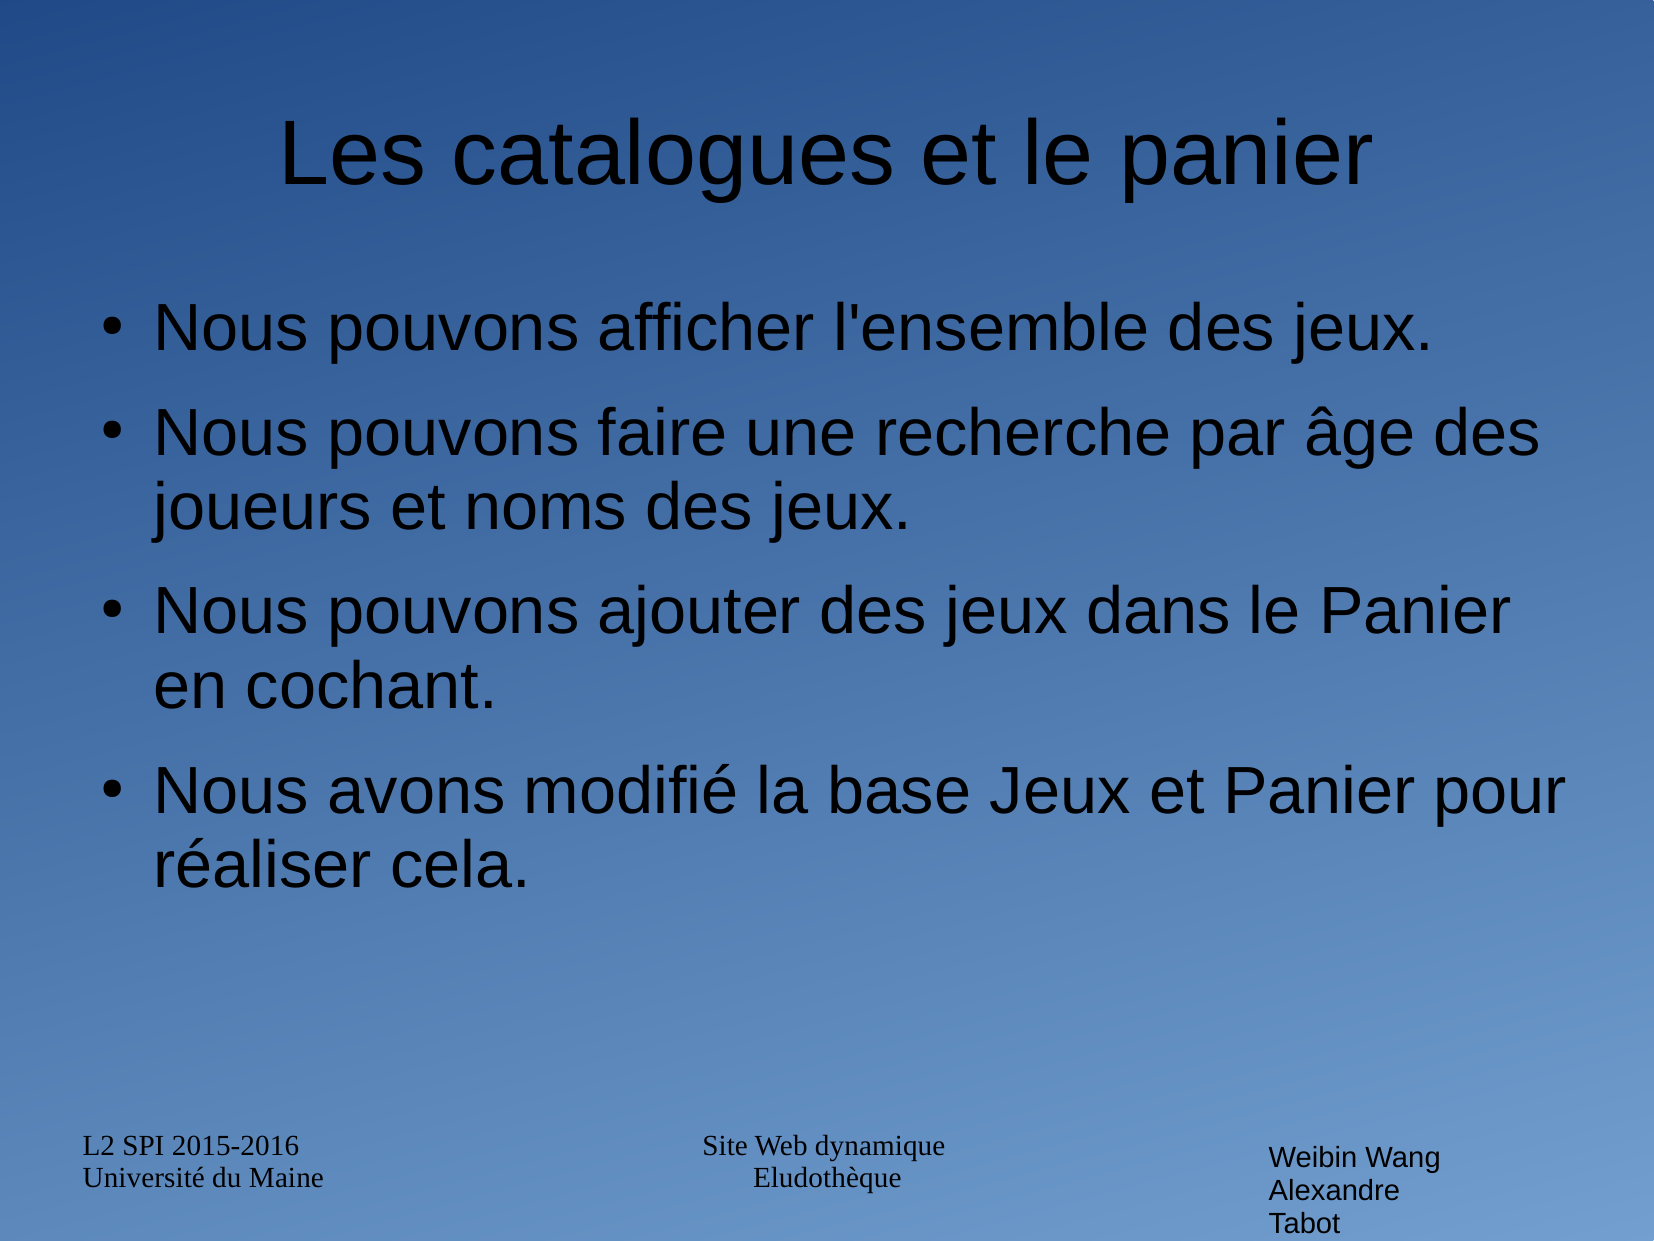

# Les catalogues et le panier
Nous pouvons afficher l'ensemble des jeux.
Nous pouvons faire une recherche par âge des joueurs et noms des jeux.
Nous pouvons ajouter des jeux dans le Panier en cochant.
Nous avons modifié la base Jeux et Panier pour réaliser cela.